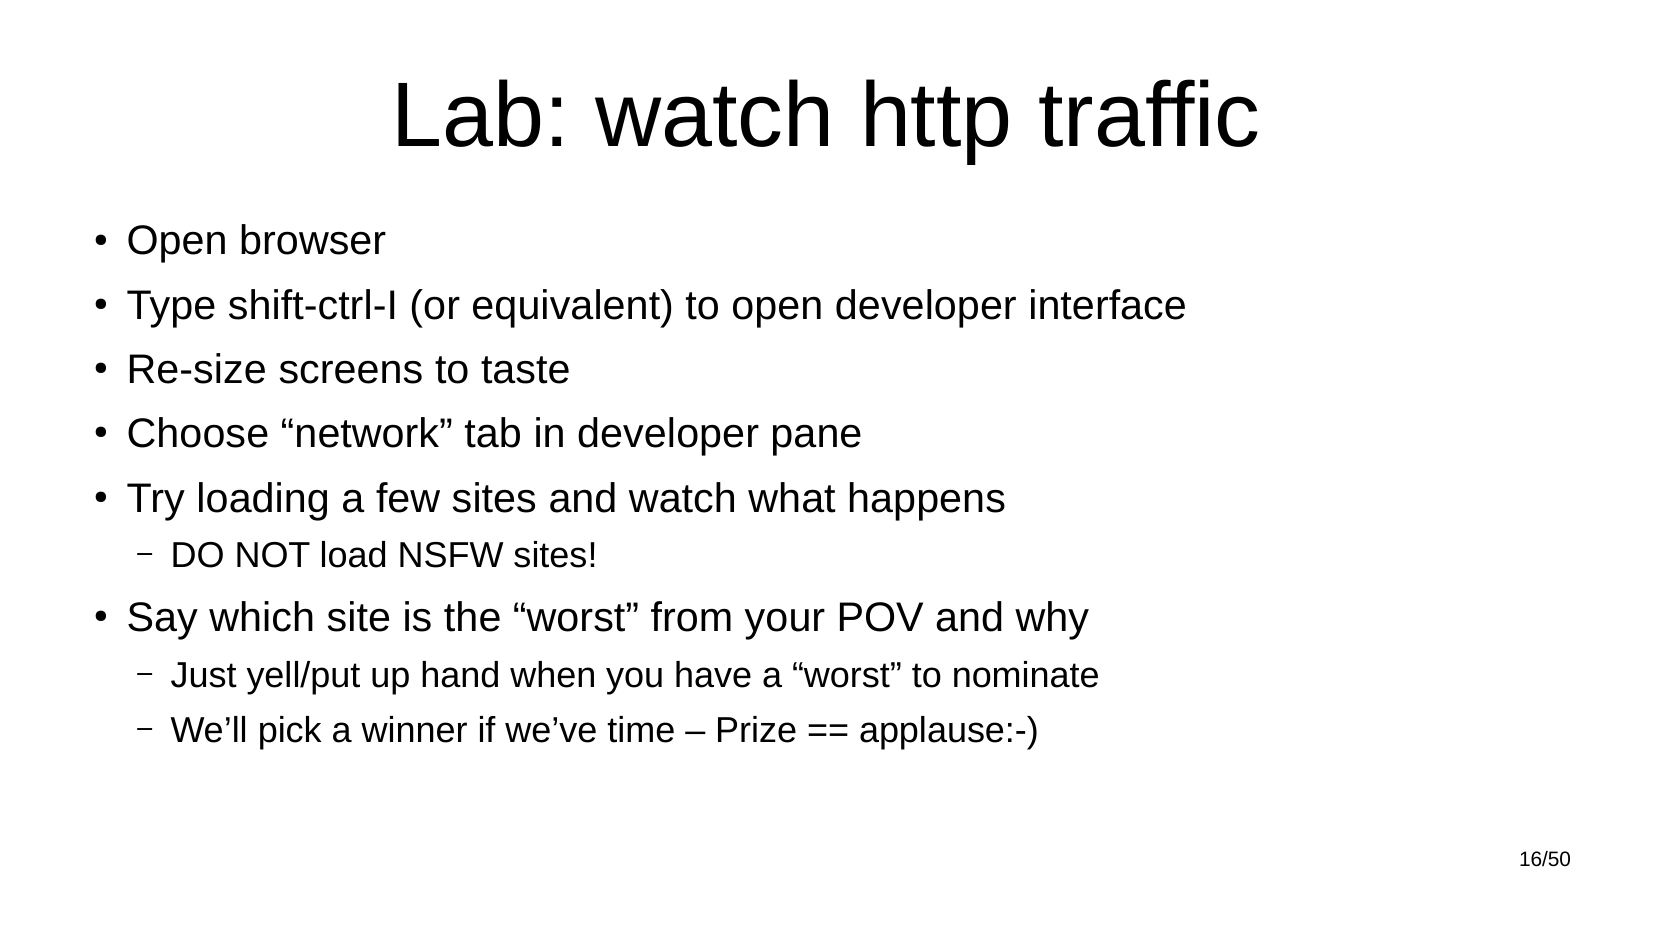

# Lab: watch http traffic
Open browser
Type shift-ctrl-I (or equivalent) to open developer interface
Re-size screens to taste
Choose “network” tab in developer pane
Try loading a few sites and watch what happens
DO NOT load NSFW sites!
Say which site is the “worst” from your POV and why
Just yell/put up hand when you have a “worst” to nominate
We’ll pick a winner if we’ve time – Prize == applause:-)
16